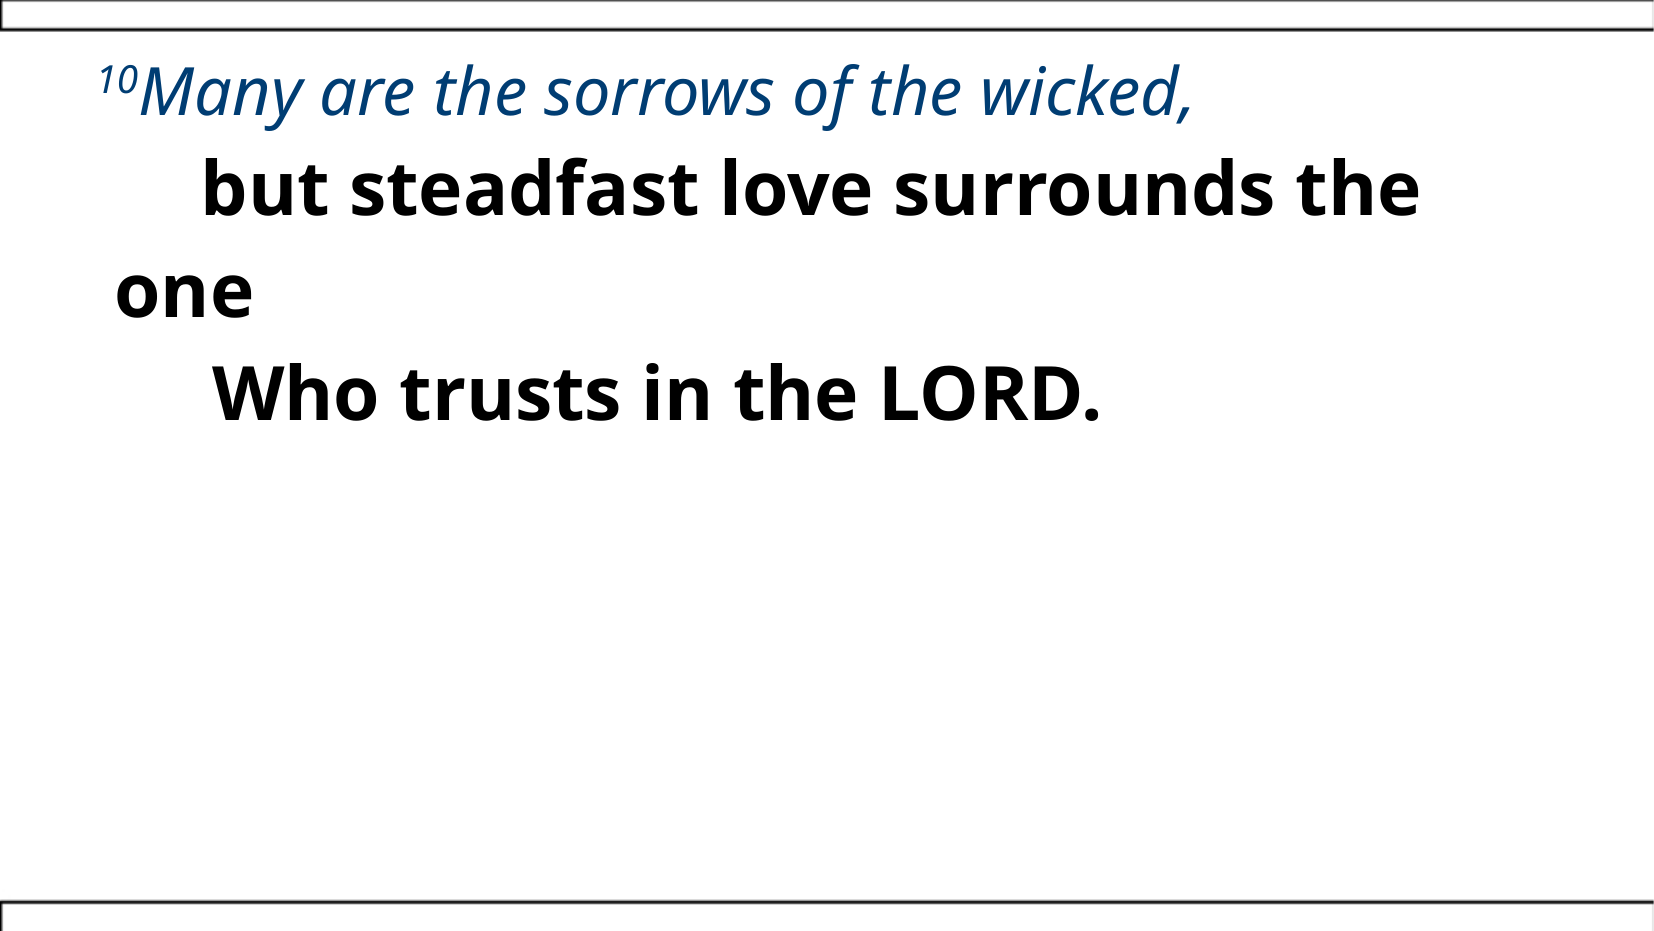

10Many are the sorrows of the wicked,
 but steadfast love surrounds the one
 Who trusts in the LORD.